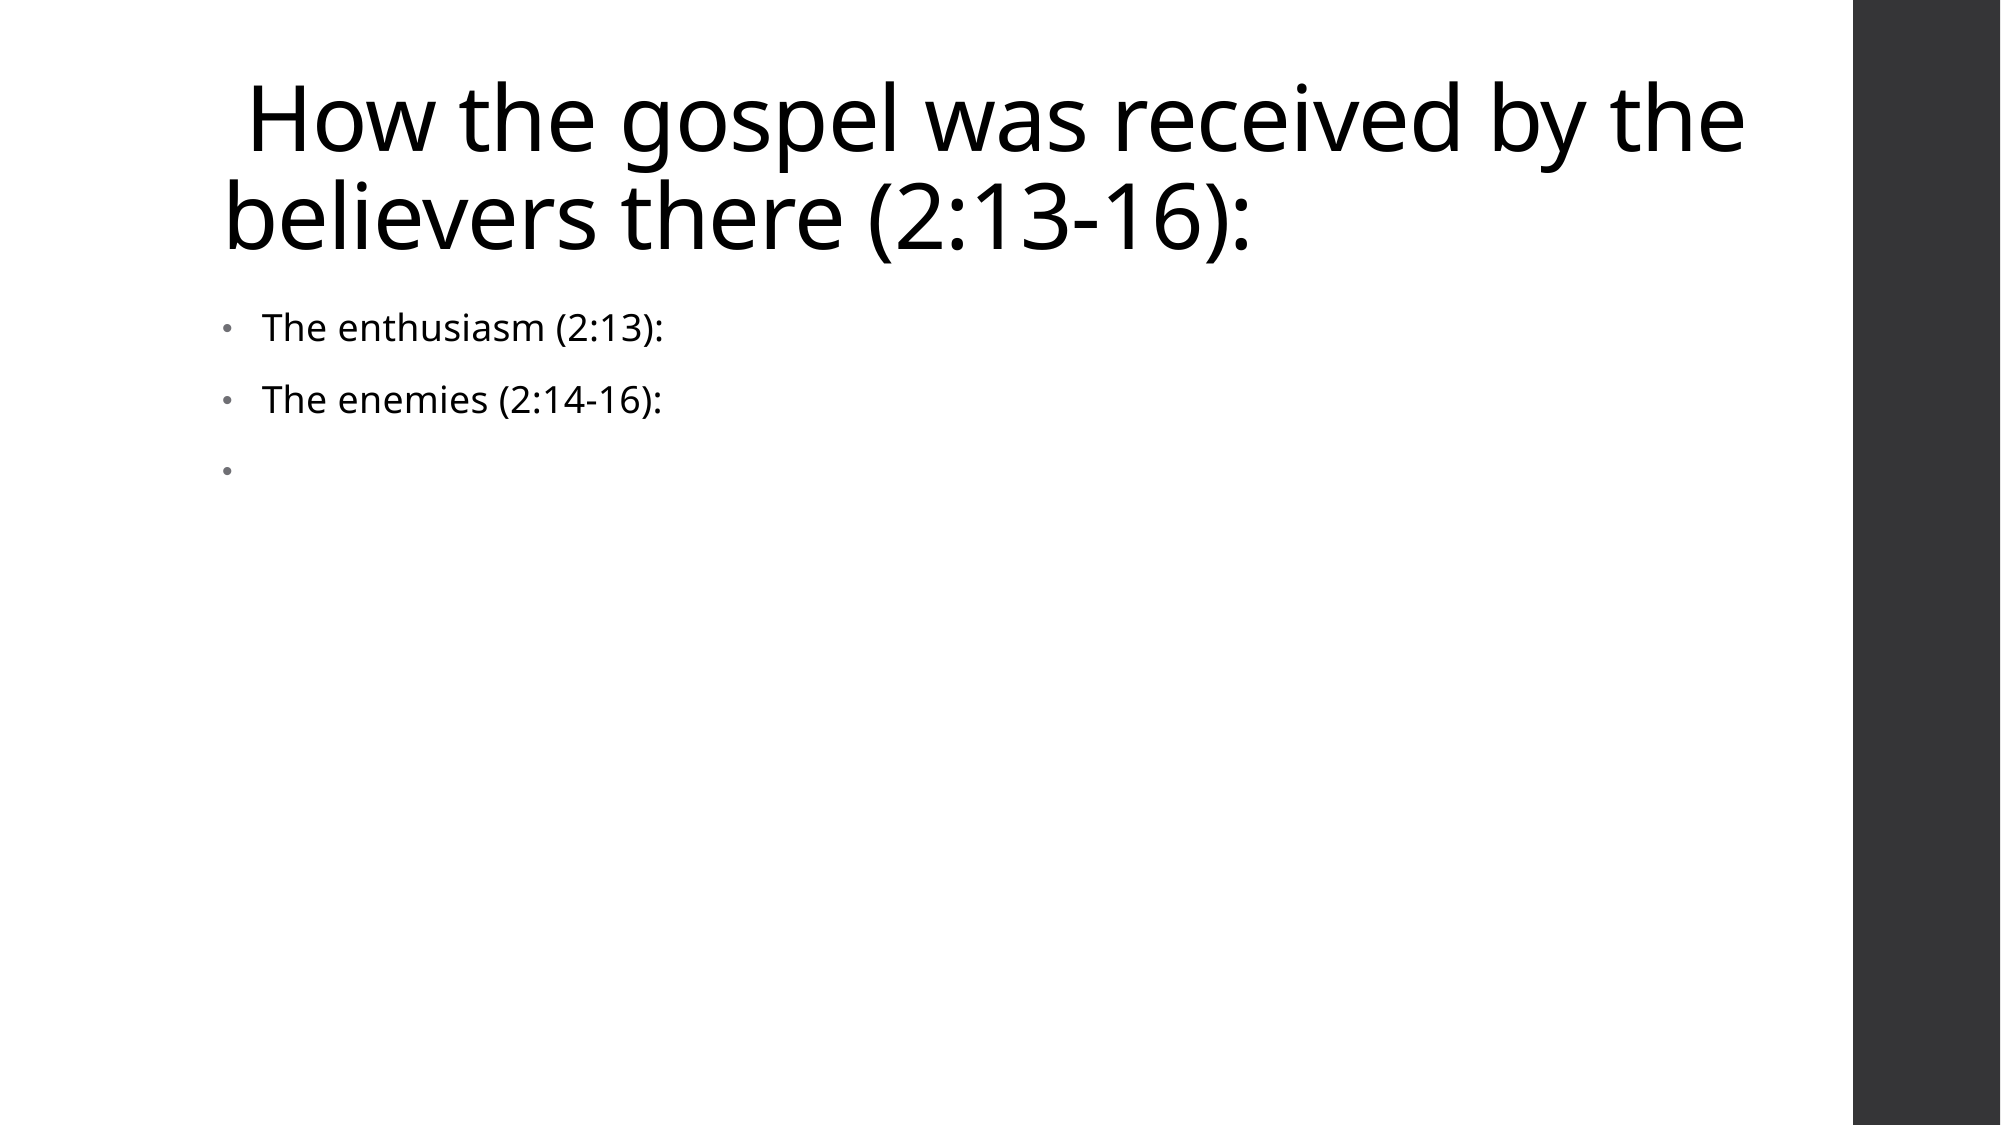

# How the gospel was received by the believers there (2:13-16):
 The enthusiasm (2:13):
 The enemies (2:14-16):